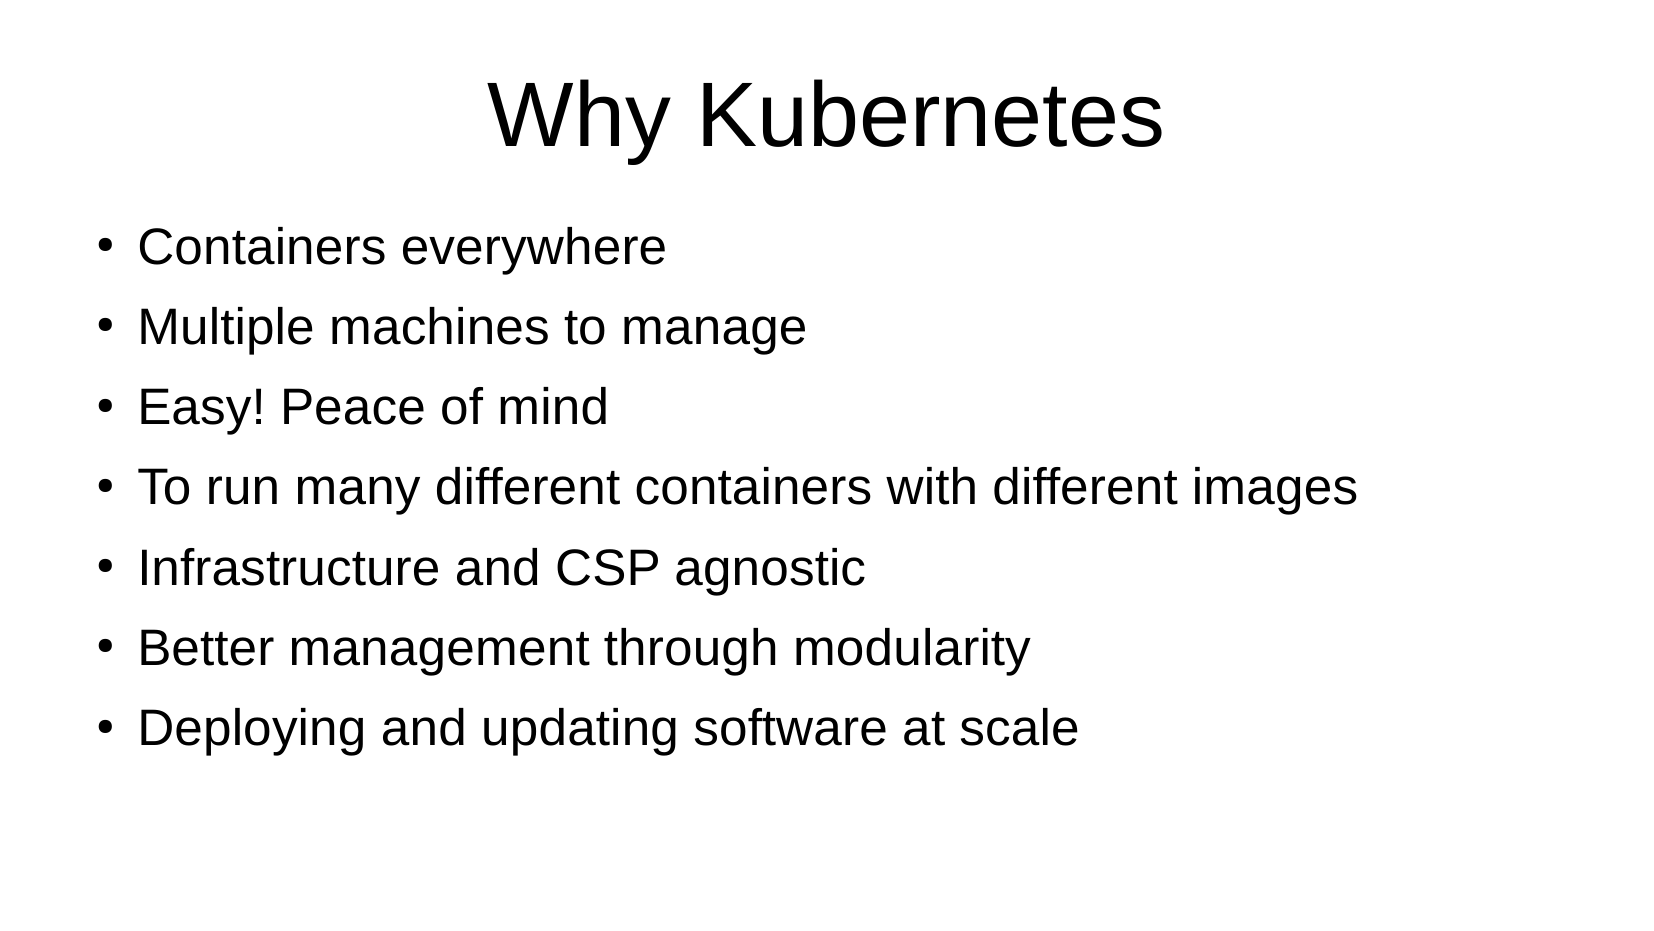

# Why Kubernetes
Containers everywhere
Multiple machines to manage
Easy! Peace of mind
To run many different containers with different images
Infrastructure and CSP agnostic
Better management through modularity
Deploying and updating software at scale